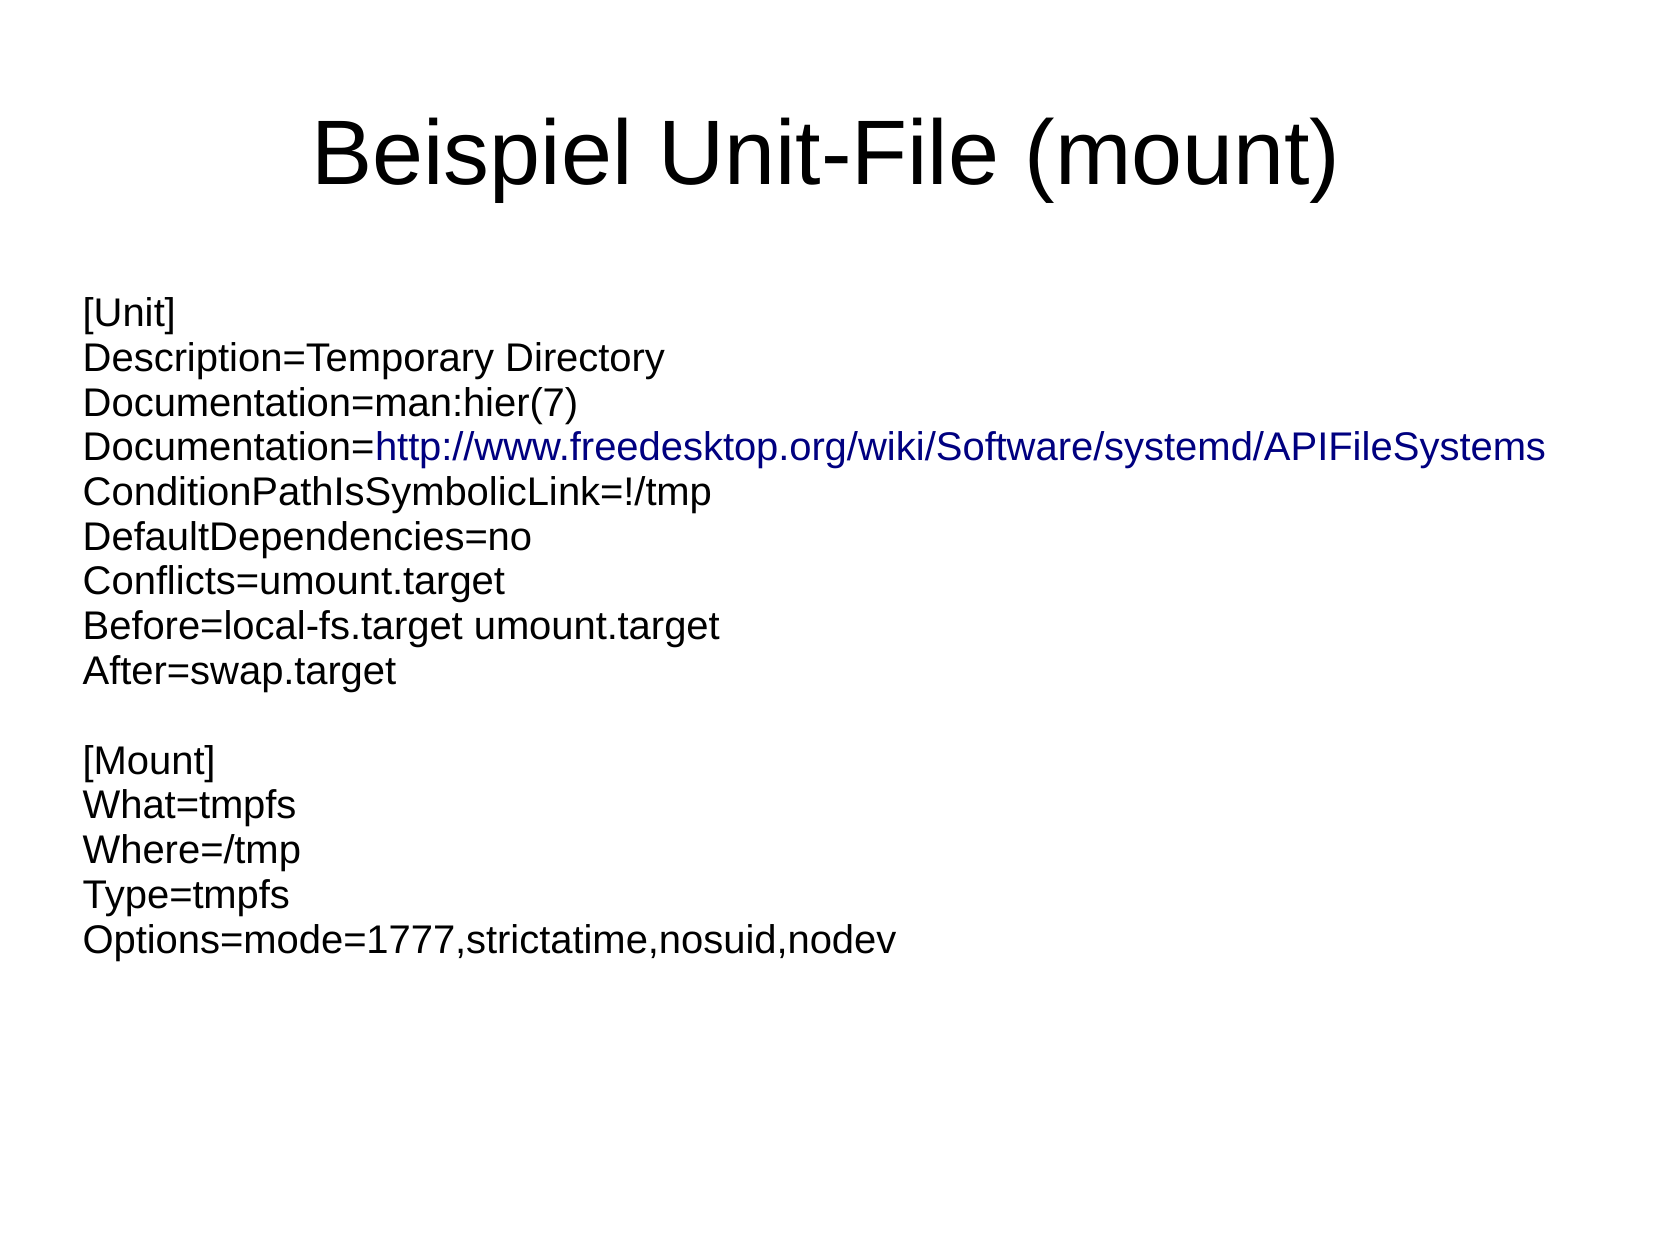

# Beispiel Unit-File (mount)
[Unit]
Description=Temporary Directory
Documentation=man:hier(7)
Documentation=http://www.freedesktop.org/wiki/Software/systemd/APIFileSystems
ConditionPathIsSymbolicLink=!/tmp
DefaultDependencies=no
Conflicts=umount.target
Before=local-fs.target umount.target
After=swap.target
[Mount]
What=tmpfs
Where=/tmp
Type=tmpfs
Options=mode=1777,strictatime,nosuid,nodev